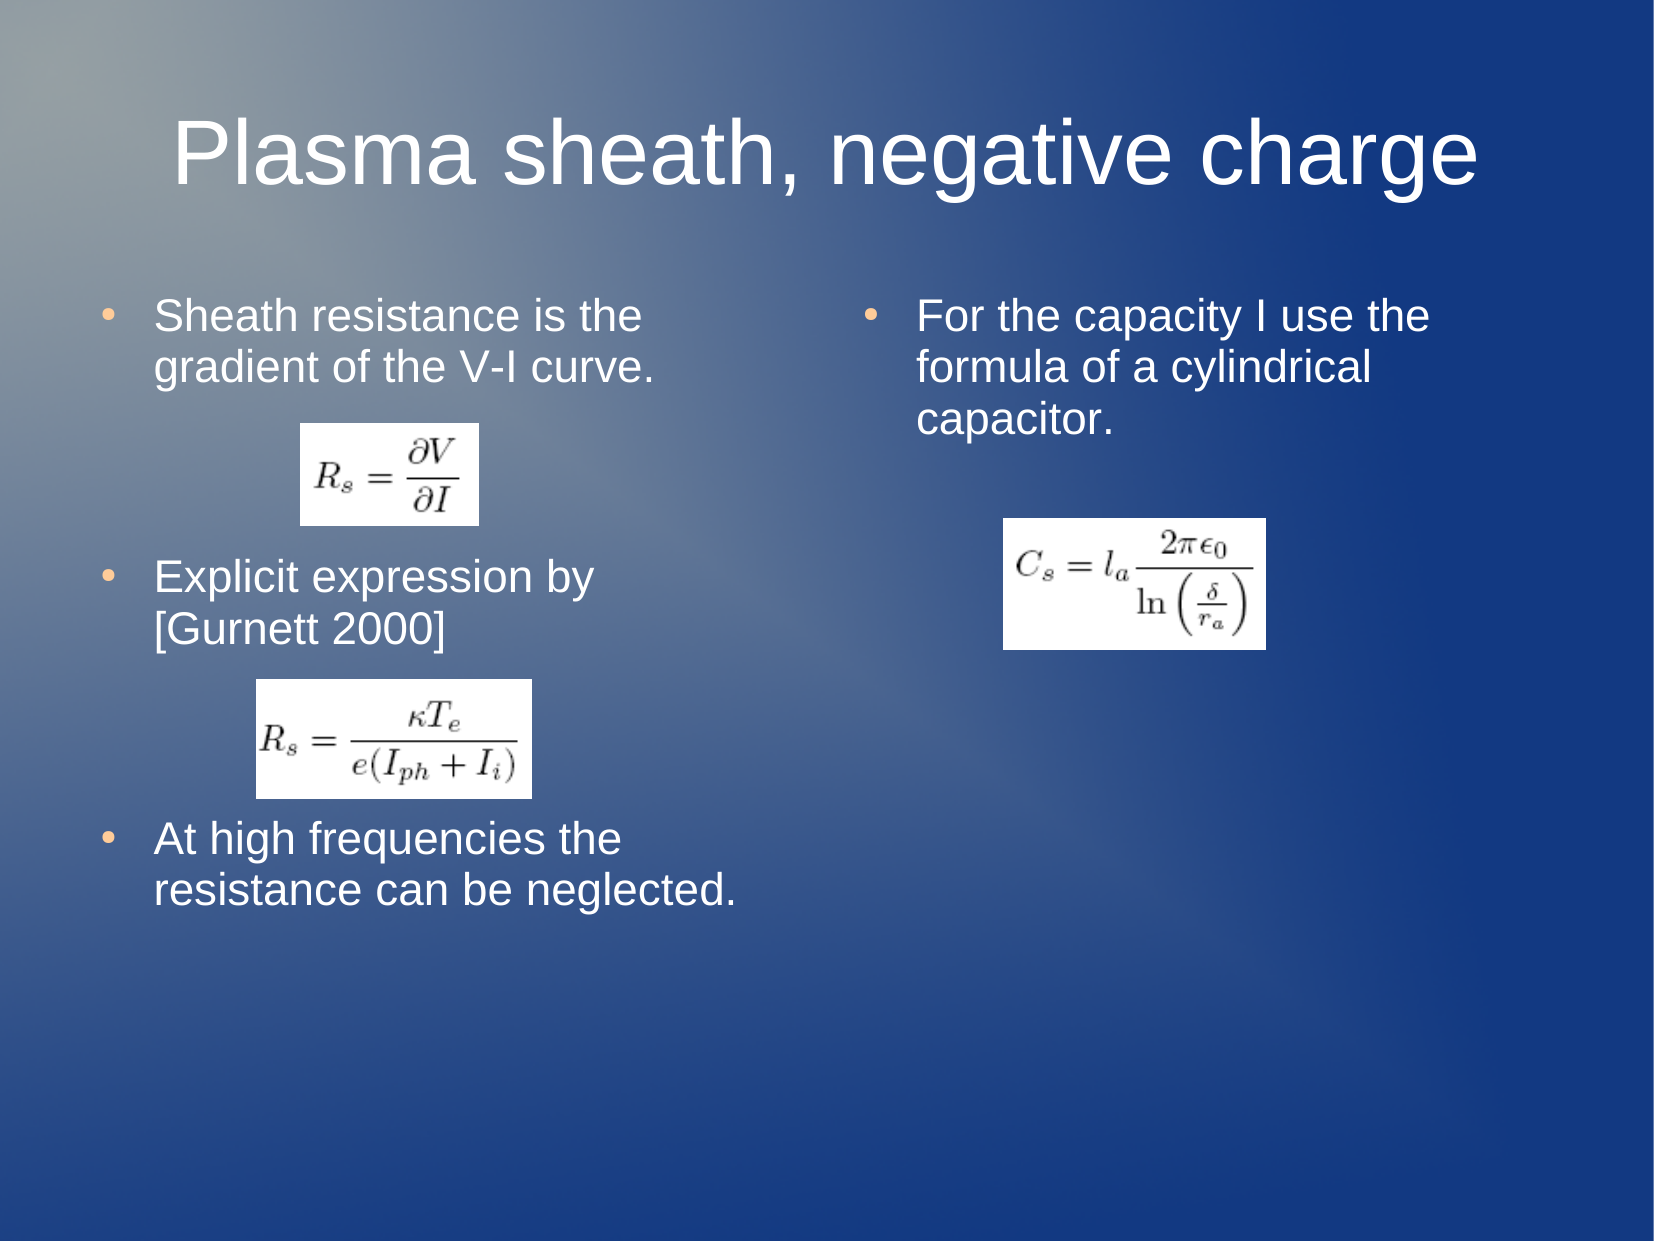

# Plasma sheath, negative charge
Sheath resistance is the gradient of the V-I curve.
Explicit expression by [Gurnett 2000]
At high frequencies the resistance can be neglected.
For the capacity I use the formula of a cylindrical capacitor.